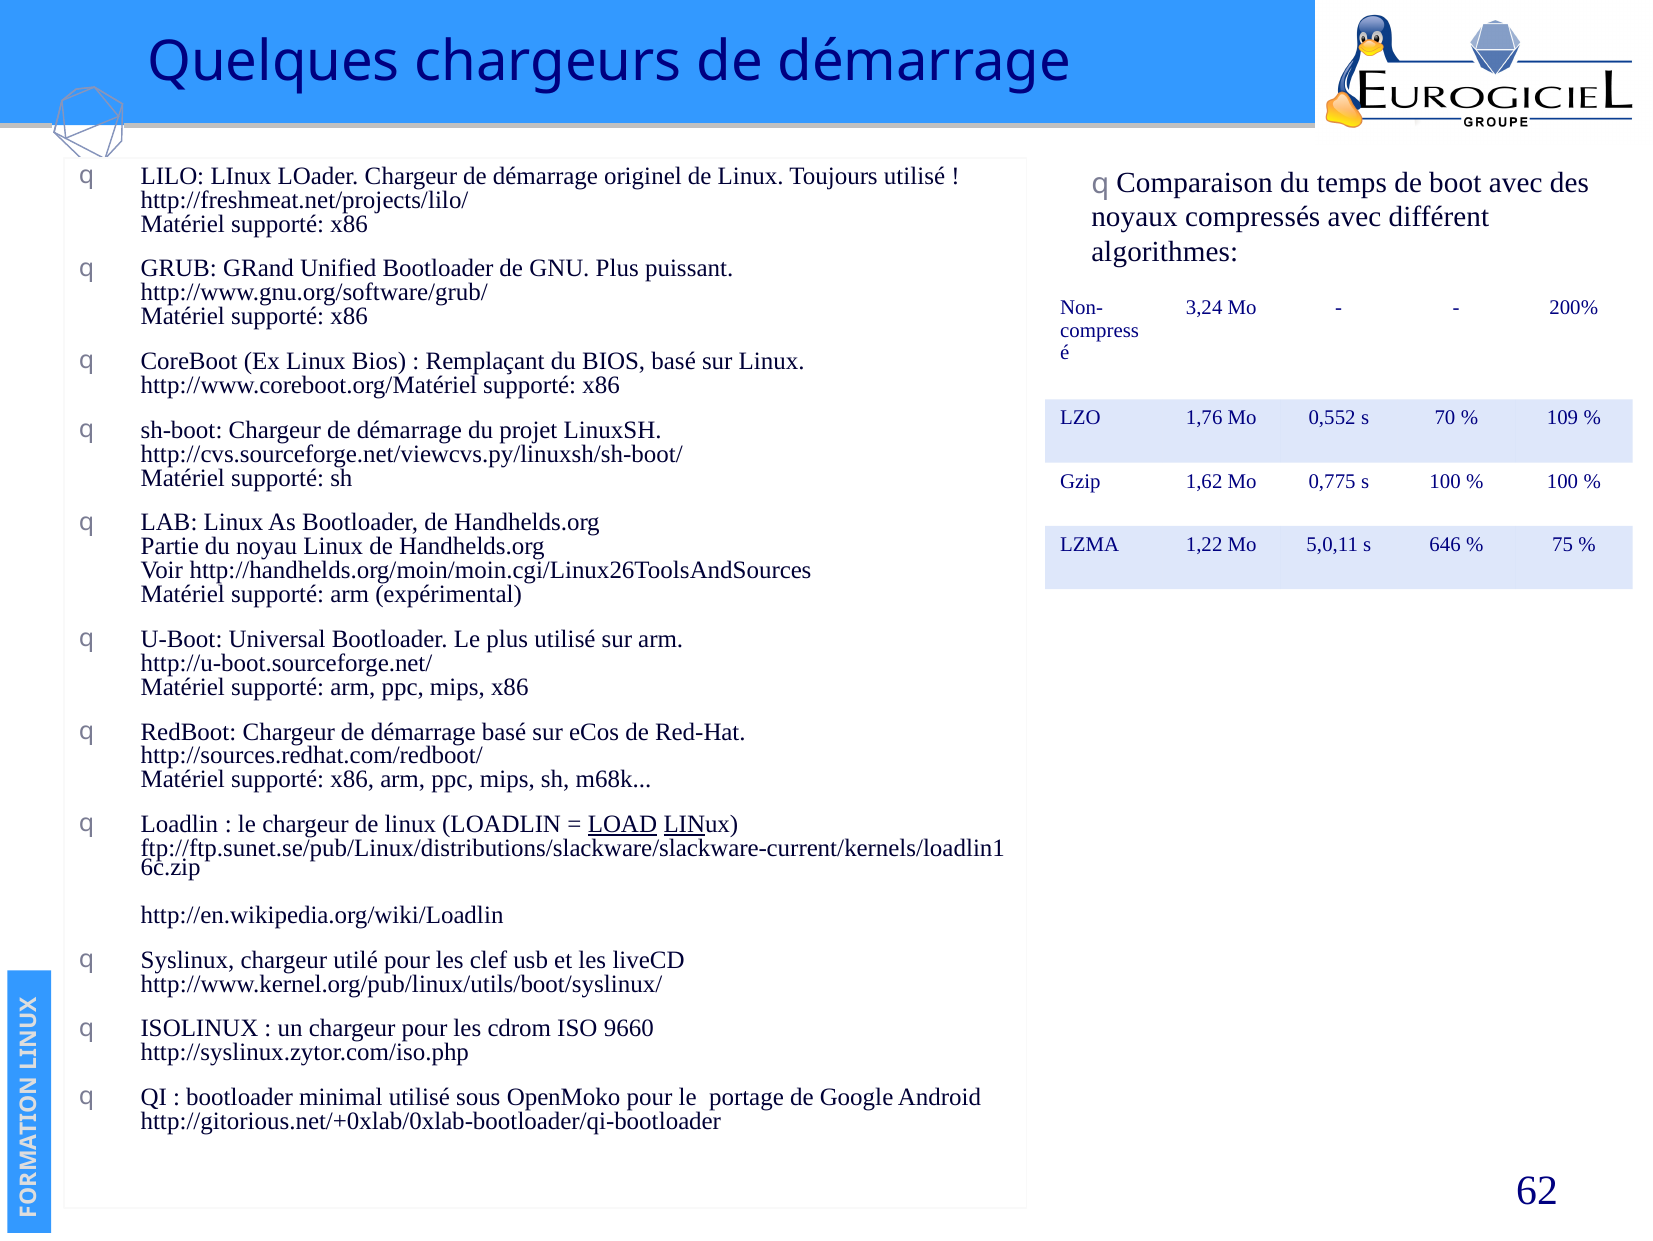

# Quelques chargeurs de démarrage
LILO: LInux LOader. Chargeur de démarrage originel de Linux. Toujours utilisé !
http://freshmeat.net/projects/lilo/
Matériel supporté: x86
GRUB: GRand Unified Bootloader de GNU. Plus puissant.
http://www.gnu.org/software/grub/
Matériel supporté: x86
CoreBoot (Ex Linux Bios) : Remplaçant du BIOS, basé sur Linux.
http://www.coreboot.org/Matériel supporté: x86
sh-boot: Chargeur de démarrage du projet LinuxSH.
http://cvs.sourceforge.net/viewcvs.py/linuxsh/sh-boot/
Matériel supporté: sh
LAB: Linux As Bootloader, de Handhelds.org
Partie du noyau Linux de Handhelds.org
Voir http://handhelds.org/moin/moin.cgi/Linux26ToolsAndSources
Matériel supporté: arm (expérimental)‏
U-Boot: Universal Bootloader. Le plus utilisé sur arm.
http://u-boot.sourceforge.net/
Matériel supporté: arm, ppc, mips, x86
RedBoot: Chargeur de démarrage basé sur eCos de Red-Hat.
http://sources.redhat.com/redboot/
Matériel supporté: x86, arm, ppc, mips, sh, m68k...
Loadlin : le chargeur de linux (LOADLIN = LOAD LINux)
ftp://ftp.sunet.se/pub/Linux/distributions/slackware/slackware-current/kernels/loadlin16c.zip
http://en.wikipedia.org/wiki/Loadlin
Syslinux, chargeur utilé pour les clef usb et les liveCD
http://www.kernel.org/pub/linux/utils/boot/syslinux/
ISOLINUX : un chargeur pour les cdrom ISO 9660
http://syslinux.zytor.com/iso.php
QI : bootloader minimal utilisé sous OpenMoko pour le portage de Google Android
http://gitorious.net/+0xlab/0xlab-bootloader/qi-bootloader
 Comparaison du temps de boot avec des noyaux compressés avec différent algorithmes:
| Non-compressé | 3,24 Mo | - | - | 200% |
| --- | --- | --- | --- | --- |
| LZO | 1,76 Mo | 0,552 s | 70 % | 109 % |
| Gzip | 1,62 Mo | 0,775 s | 100 % | 100 % |
| LZMA | 1,22 Mo | 5,0,11 s | 646 % | 75 % |